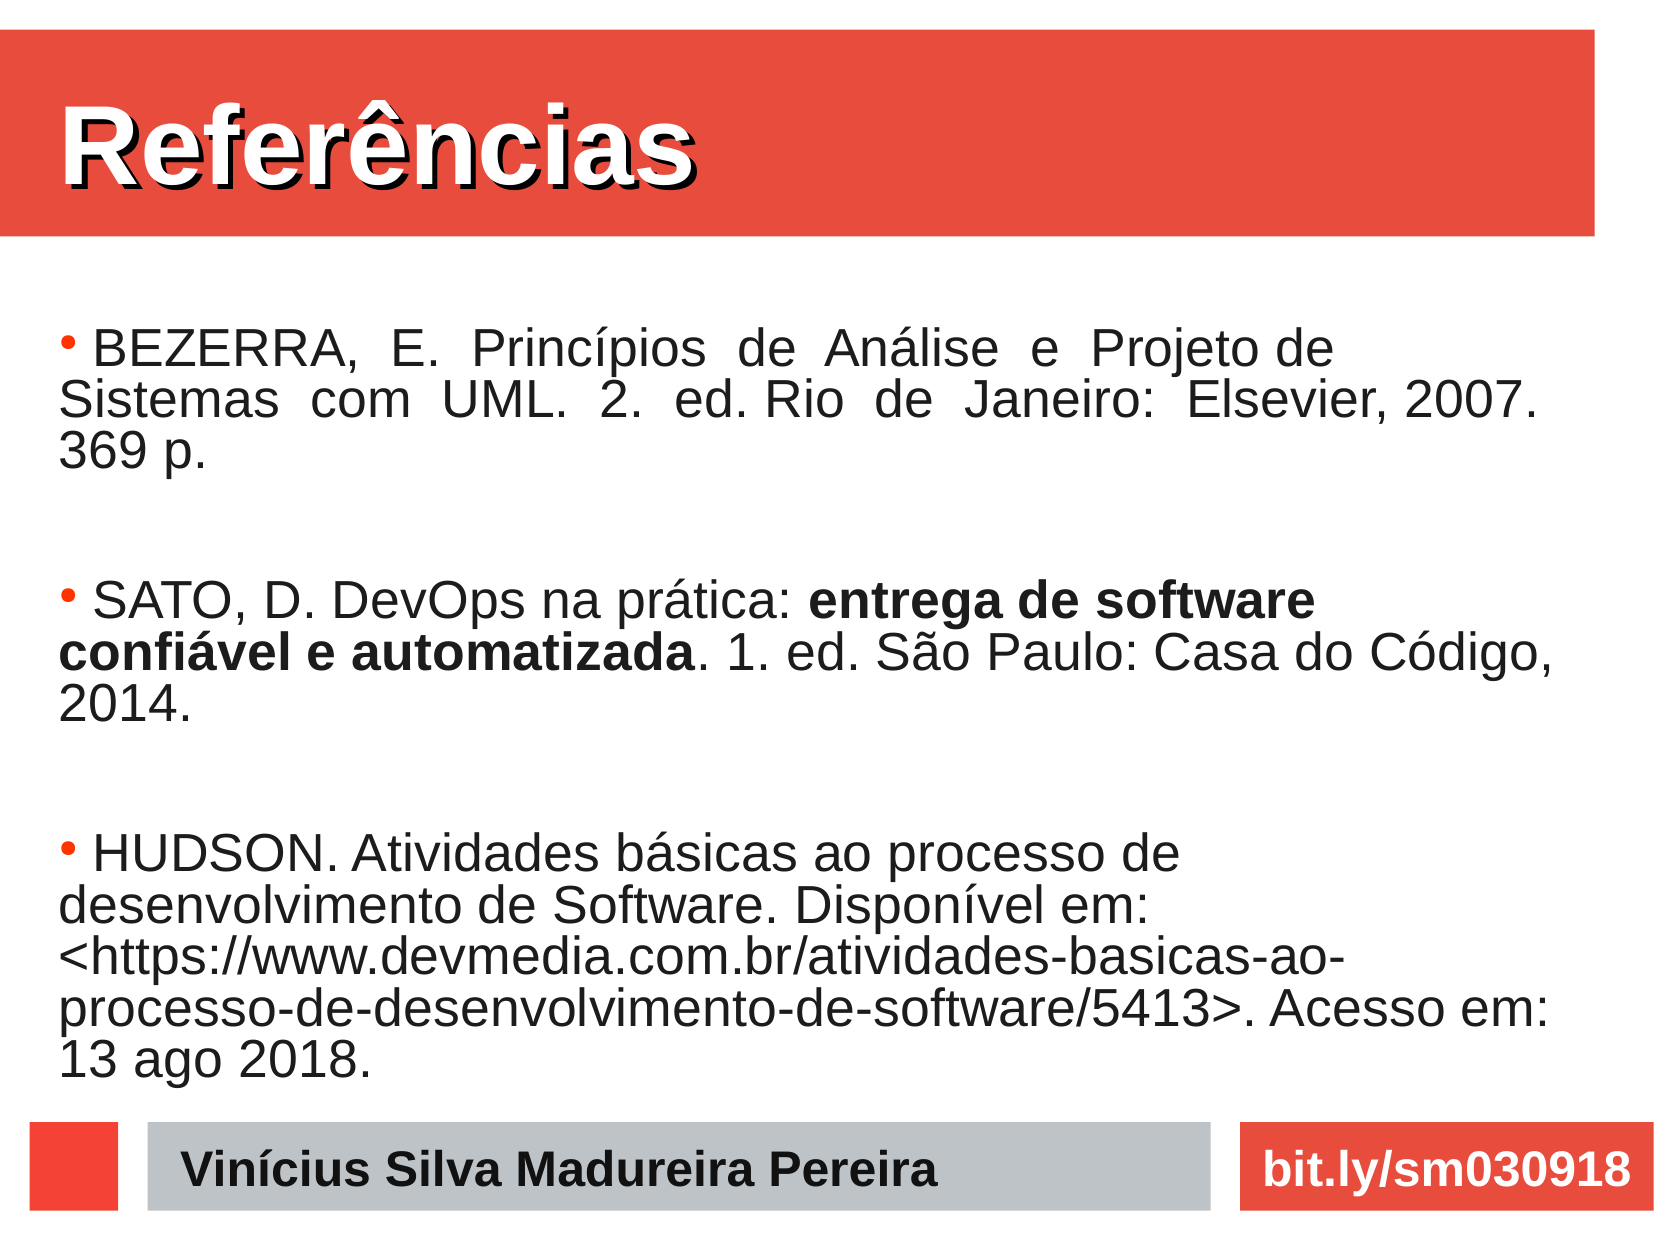

# Referências
 BEZERRA, E. Princípios de Análise e Projeto de Sistemas com UML. 2. ed. Rio de Janeiro: Elsevier, 2007. 369 p.
 SATO, D. DevOps na prática: entrega de software confiável e automatizada. 1. ed. São Paulo: Casa do Código, 2014.
 HUDSON. Atividades básicas ao processo de desenvolvimento de Software. Disponível em: <https://www.devmedia.com.br/atividades-basicas-ao-processo-de-desenvolvimento-de-software/5413>. Acesso em: 13 ago 2018.
Vinícius Silva Madureira Pereira
bit.ly/sm030918